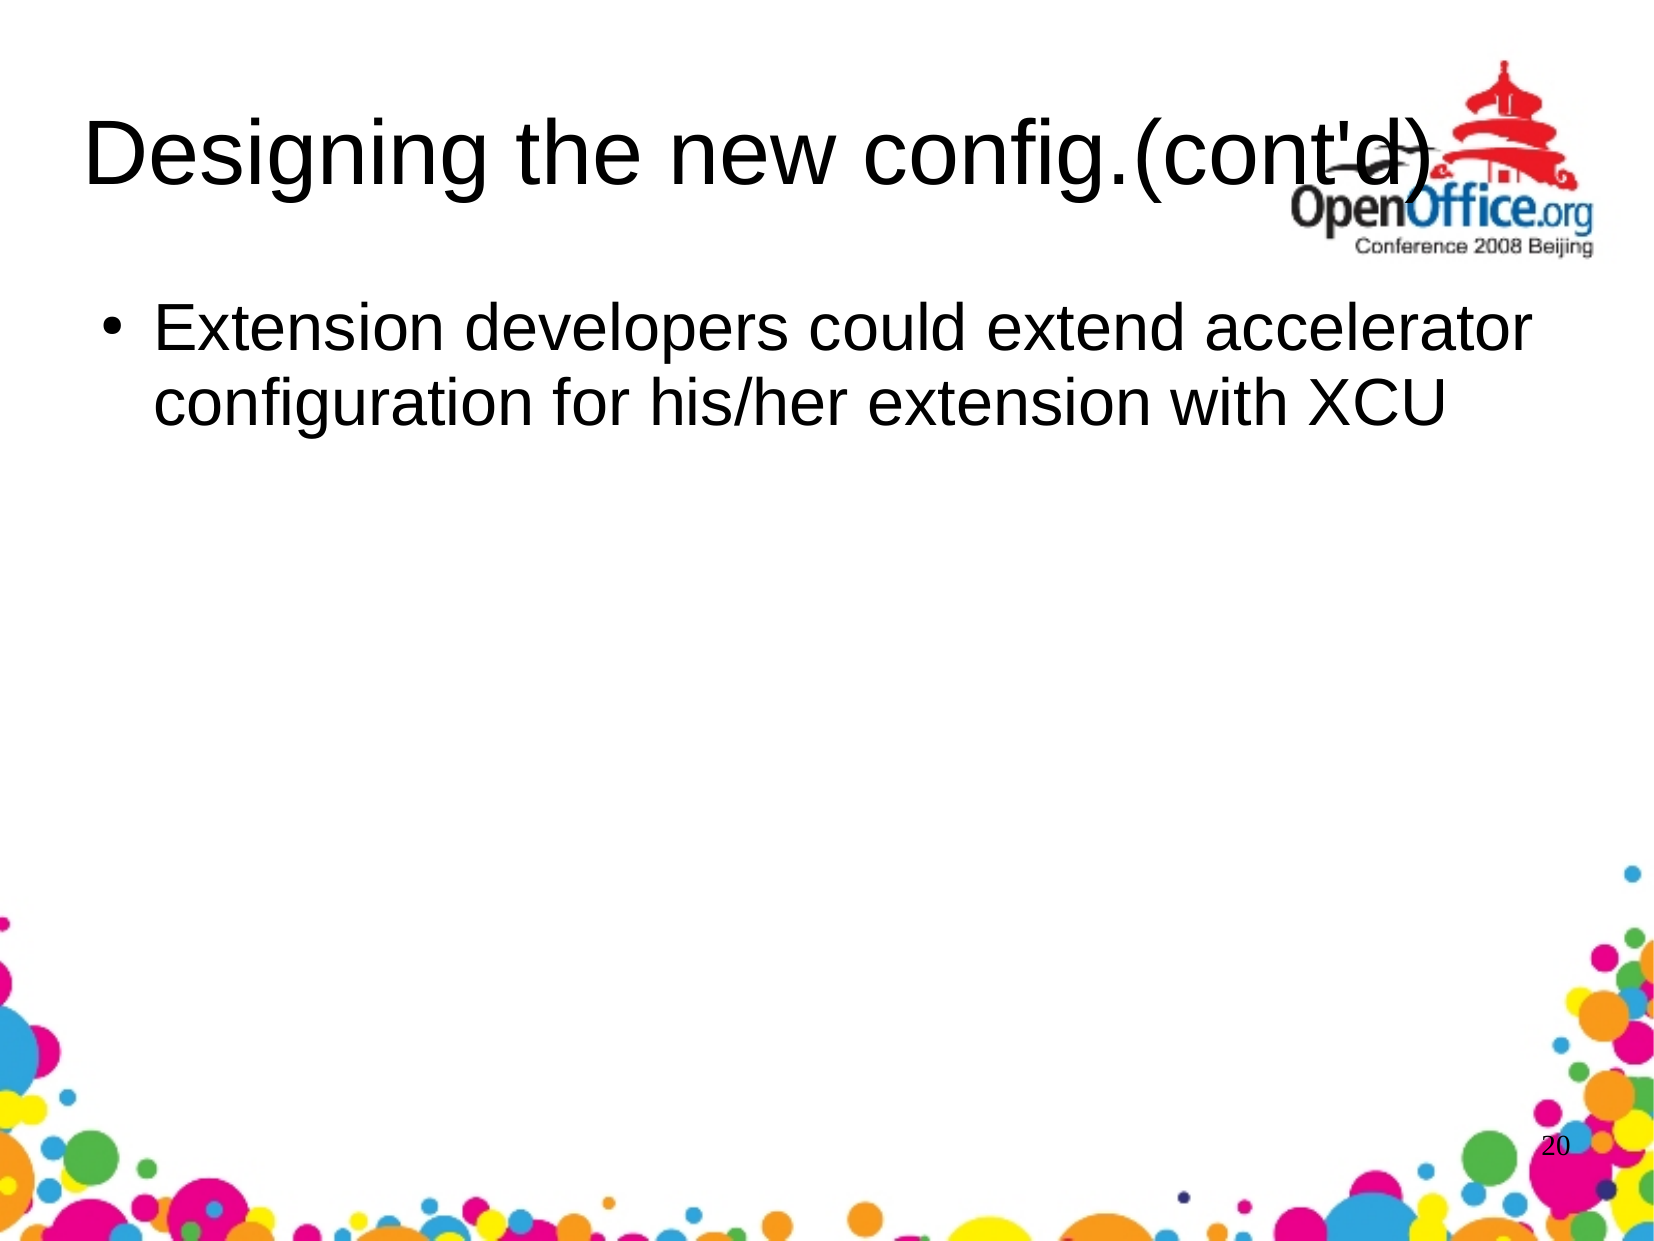

# Designing the new config.(cont'd)
Extension developers could extend accelerator configuration for his/her extension with XCU
20